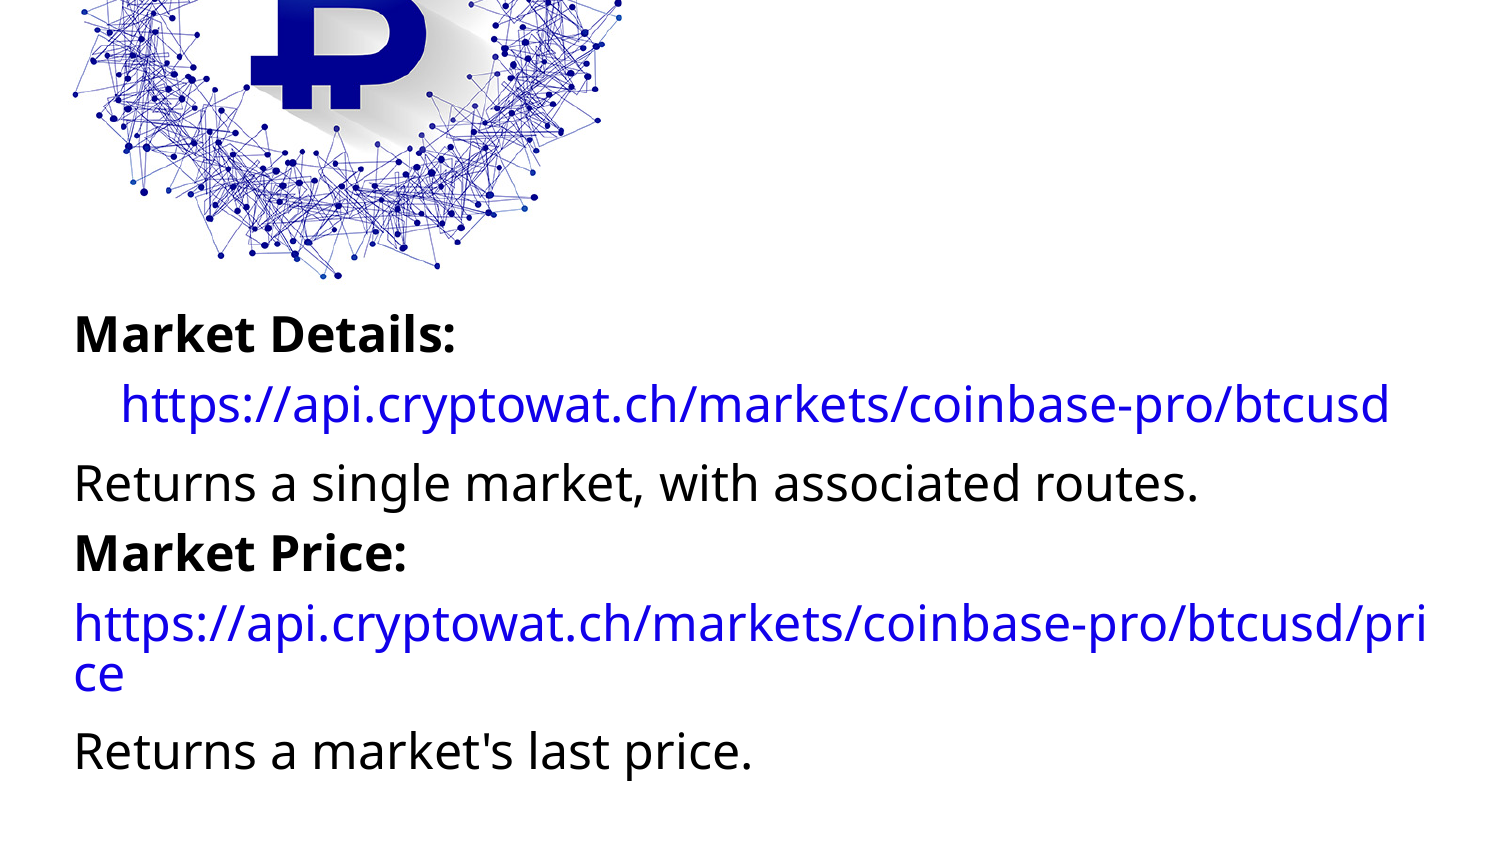

# Market Details:
https://api.cryptowat.ch/markets/coinbase-pro/btcusd
Returns a single market, with associated routes.
Market Price:
https://api.cryptowat.ch/markets/coinbase-pro/btcusd/price
Returns a market's last price.